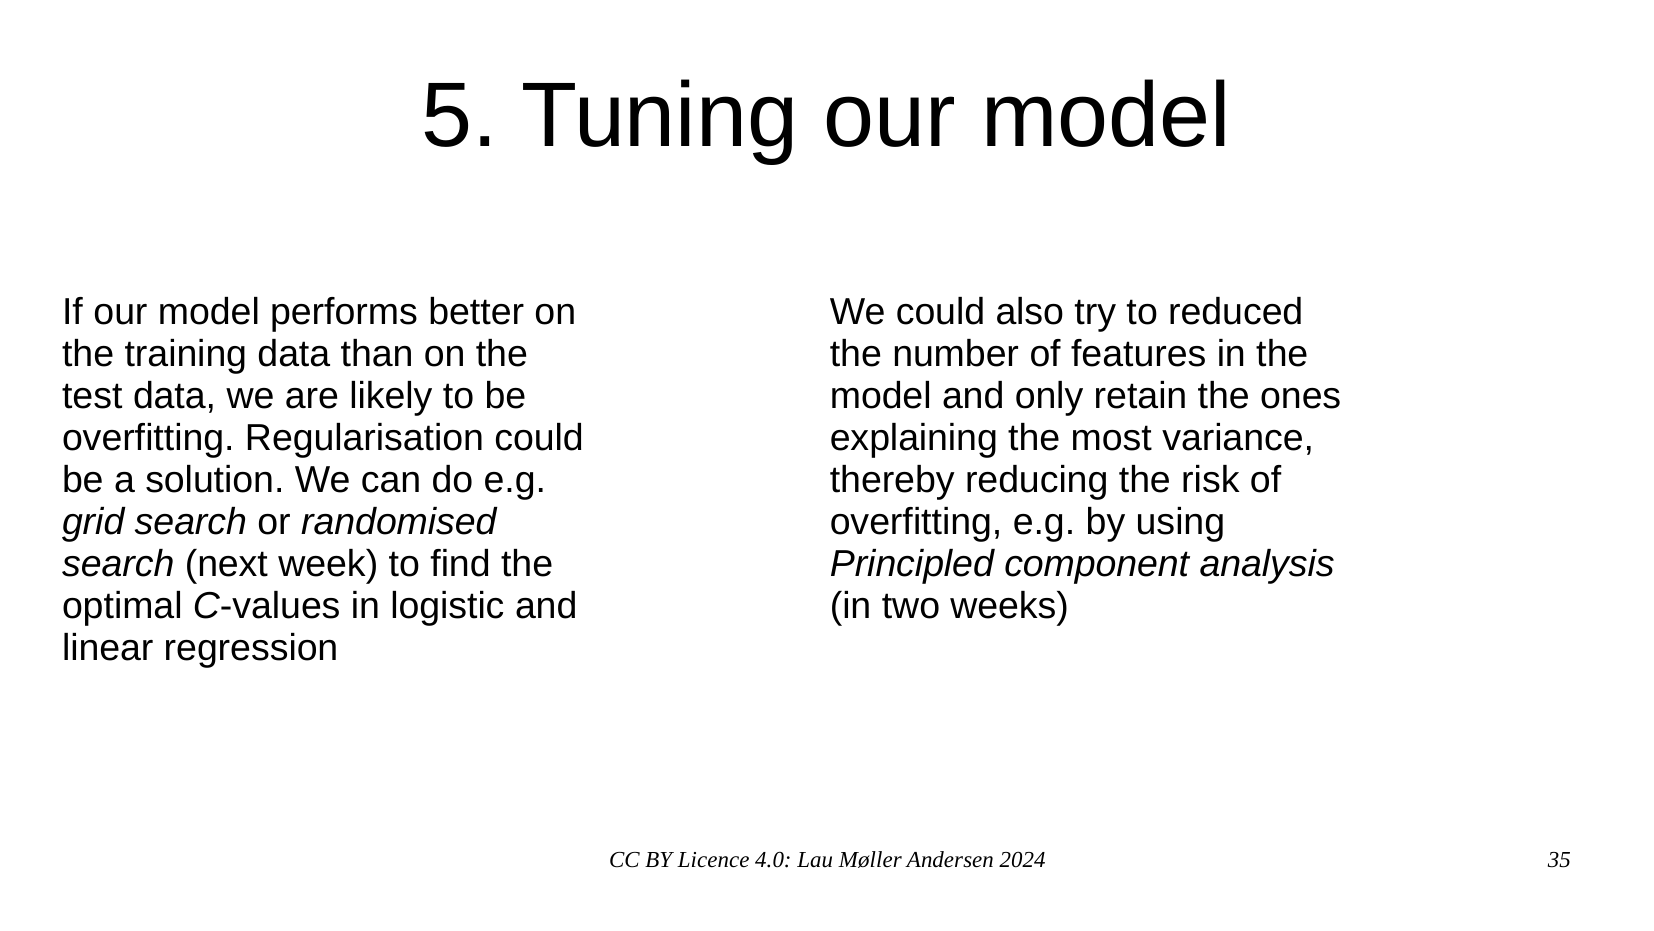

# 5. Tuning our model
We could also try to reduced the number of features in the model and only retain the ones explaining the most variance, thereby reducing the risk of overfitting, e.g. by using Principled component analysis (in two weeks)
If our model performs better on the training data than on the test data, we are likely to be overfitting. Regularisation could be a solution. We can do e.g. grid search or randomised search (next week) to find the optimal C-values in logistic and linear regression
CC BY Licence 4.0: Lau Møller Andersen 2024
35